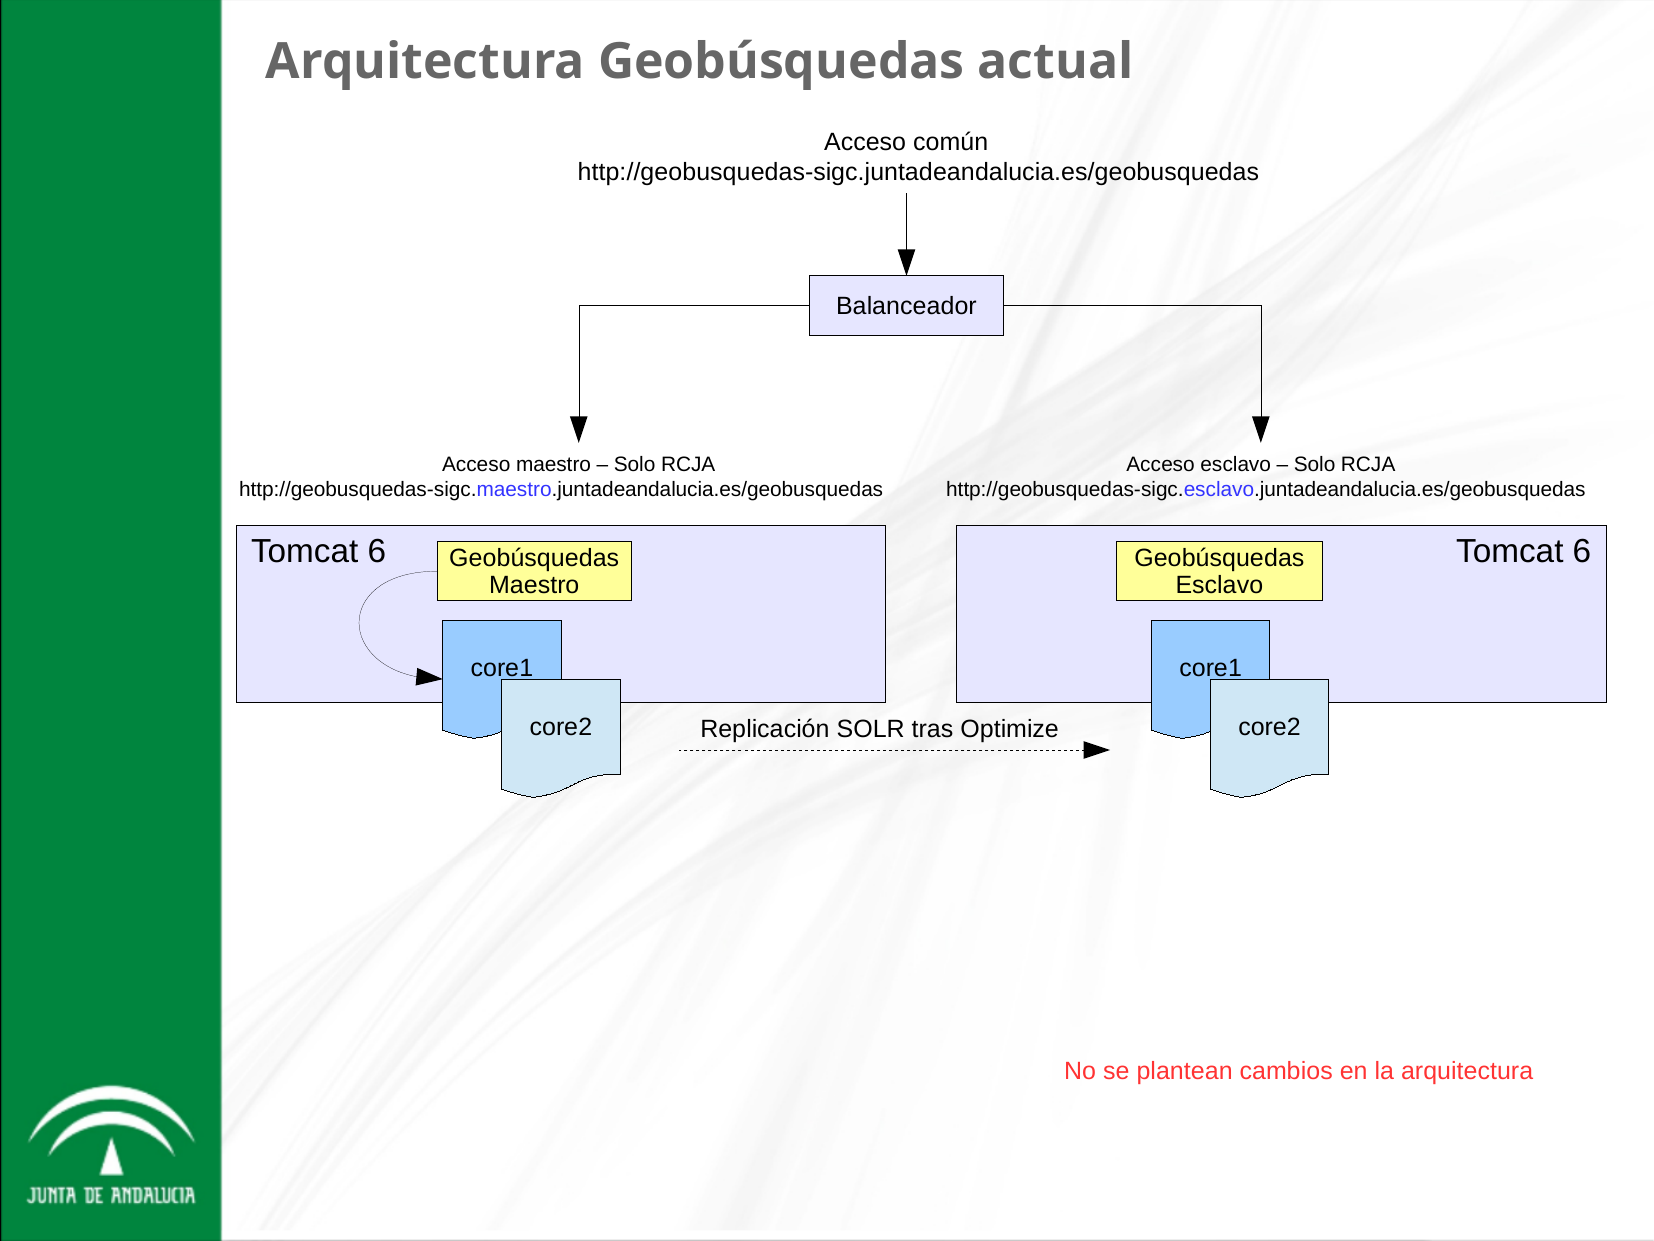

# Arquitectura Geobúsquedas actual
Acceso común
http://geobusquedas-sigc.juntadeandalucia.es/geobusquedas
Balanceador
Acceso maestro – Solo RCJA
http://geobusquedas-sigc.maestro.juntadeandalucia.es/geobusquedas
Acceso esclavo – Solo RCJA
http://geobusquedas-sigc.esclavo.juntadeandalucia.es/geobusquedas
Tomcat 6
Tomcat 6
Geobúsquedas
Maestro
Geobúsquedas
Esclavo
core1
core1
core2
core2
Replicación SOLR tras Optimize
No se plantean cambios en la arquitectura